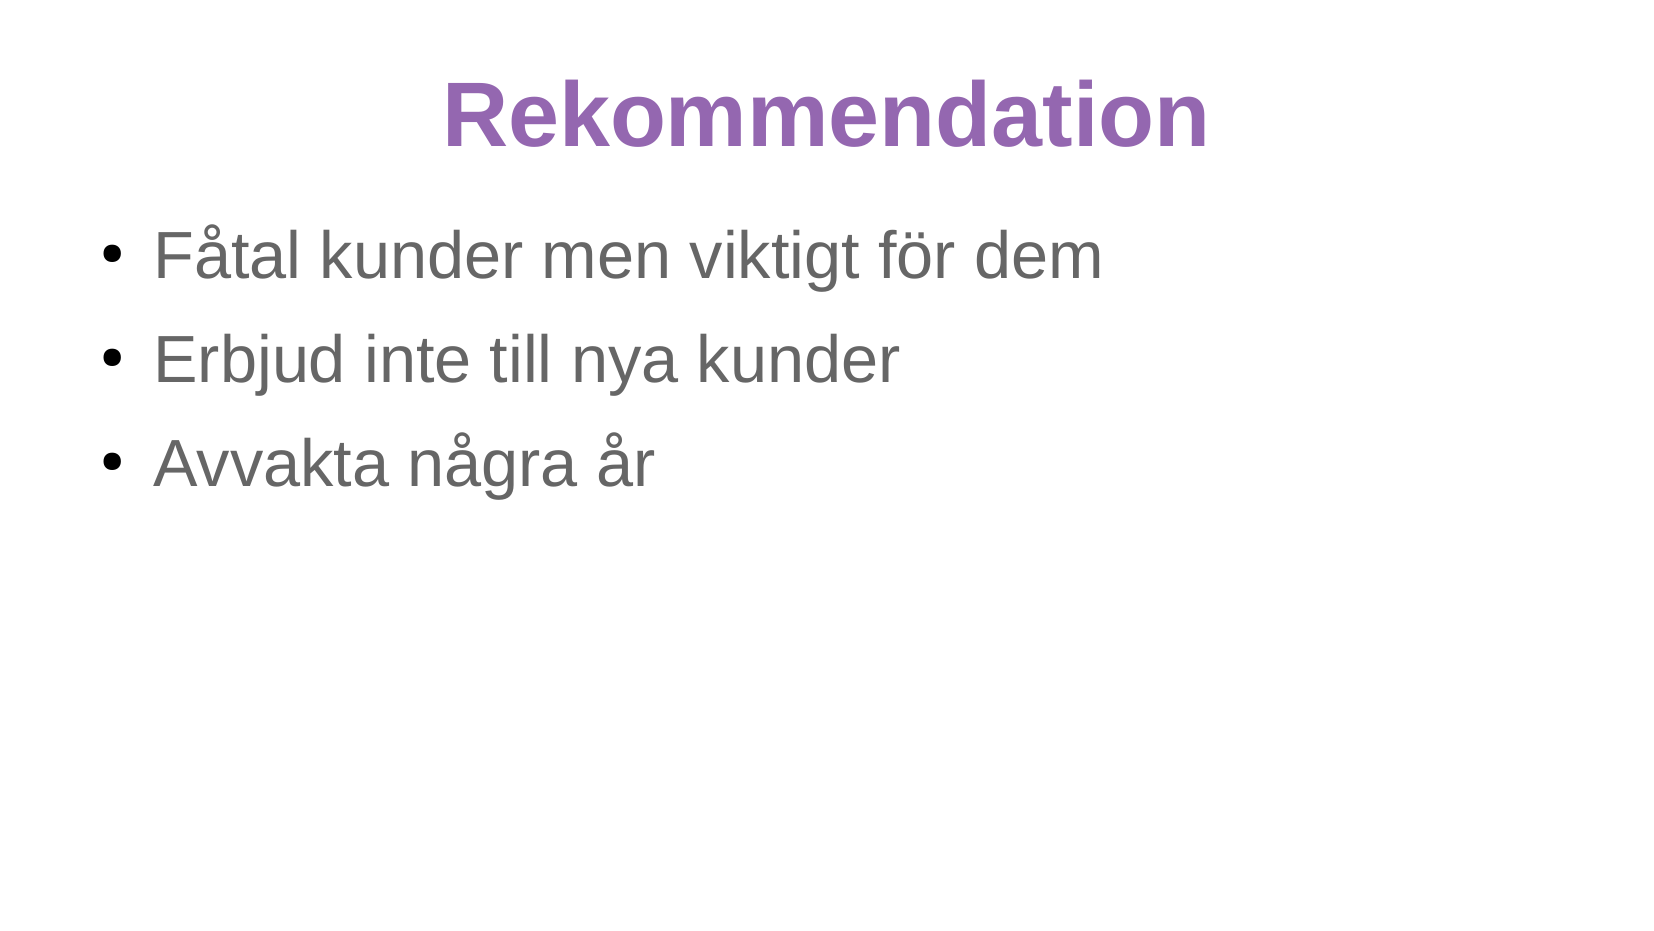

# Rekommendation
Fåtal kunder men viktigt för dem
Erbjud inte till nya kunder
Avvakta några år